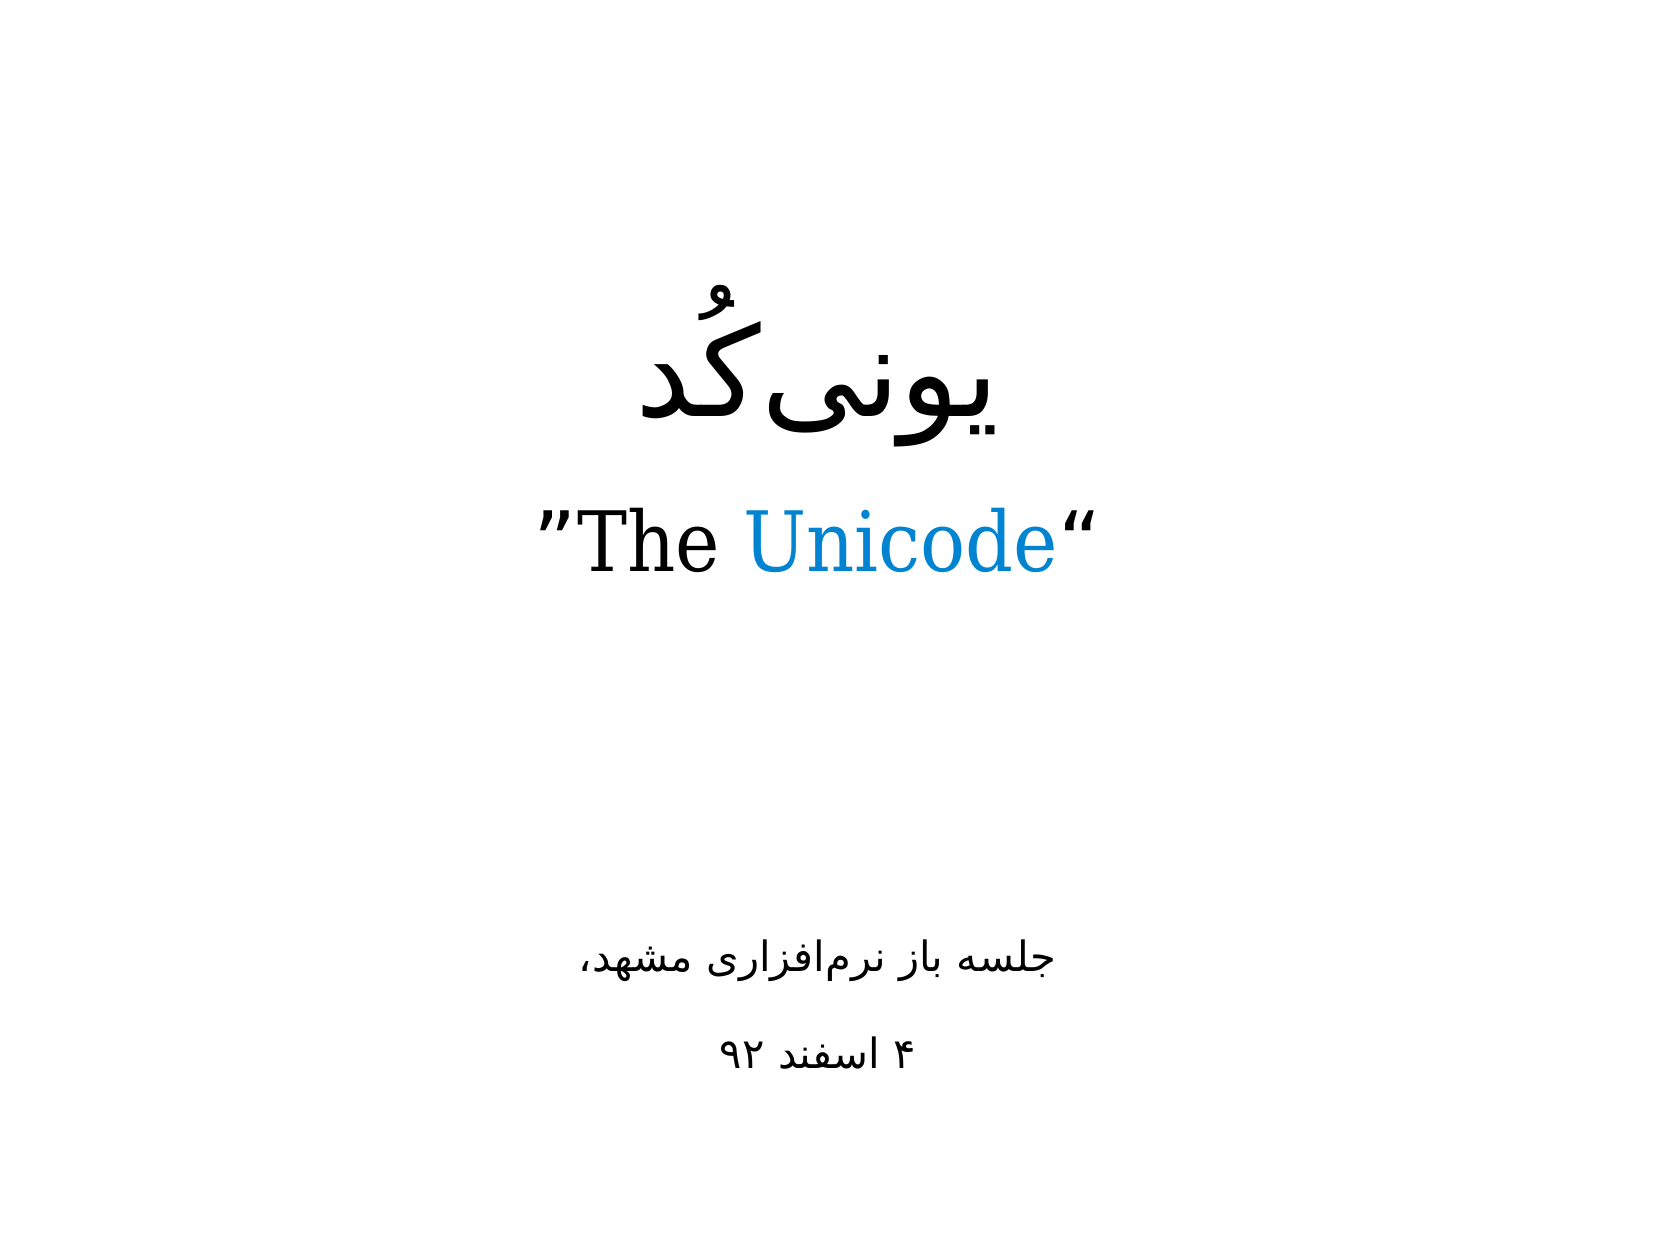

یونی‌کُد
“The Unicode”
جلسه باز نرم‌افزاری مشهد،
۴ اسفند ۹۲